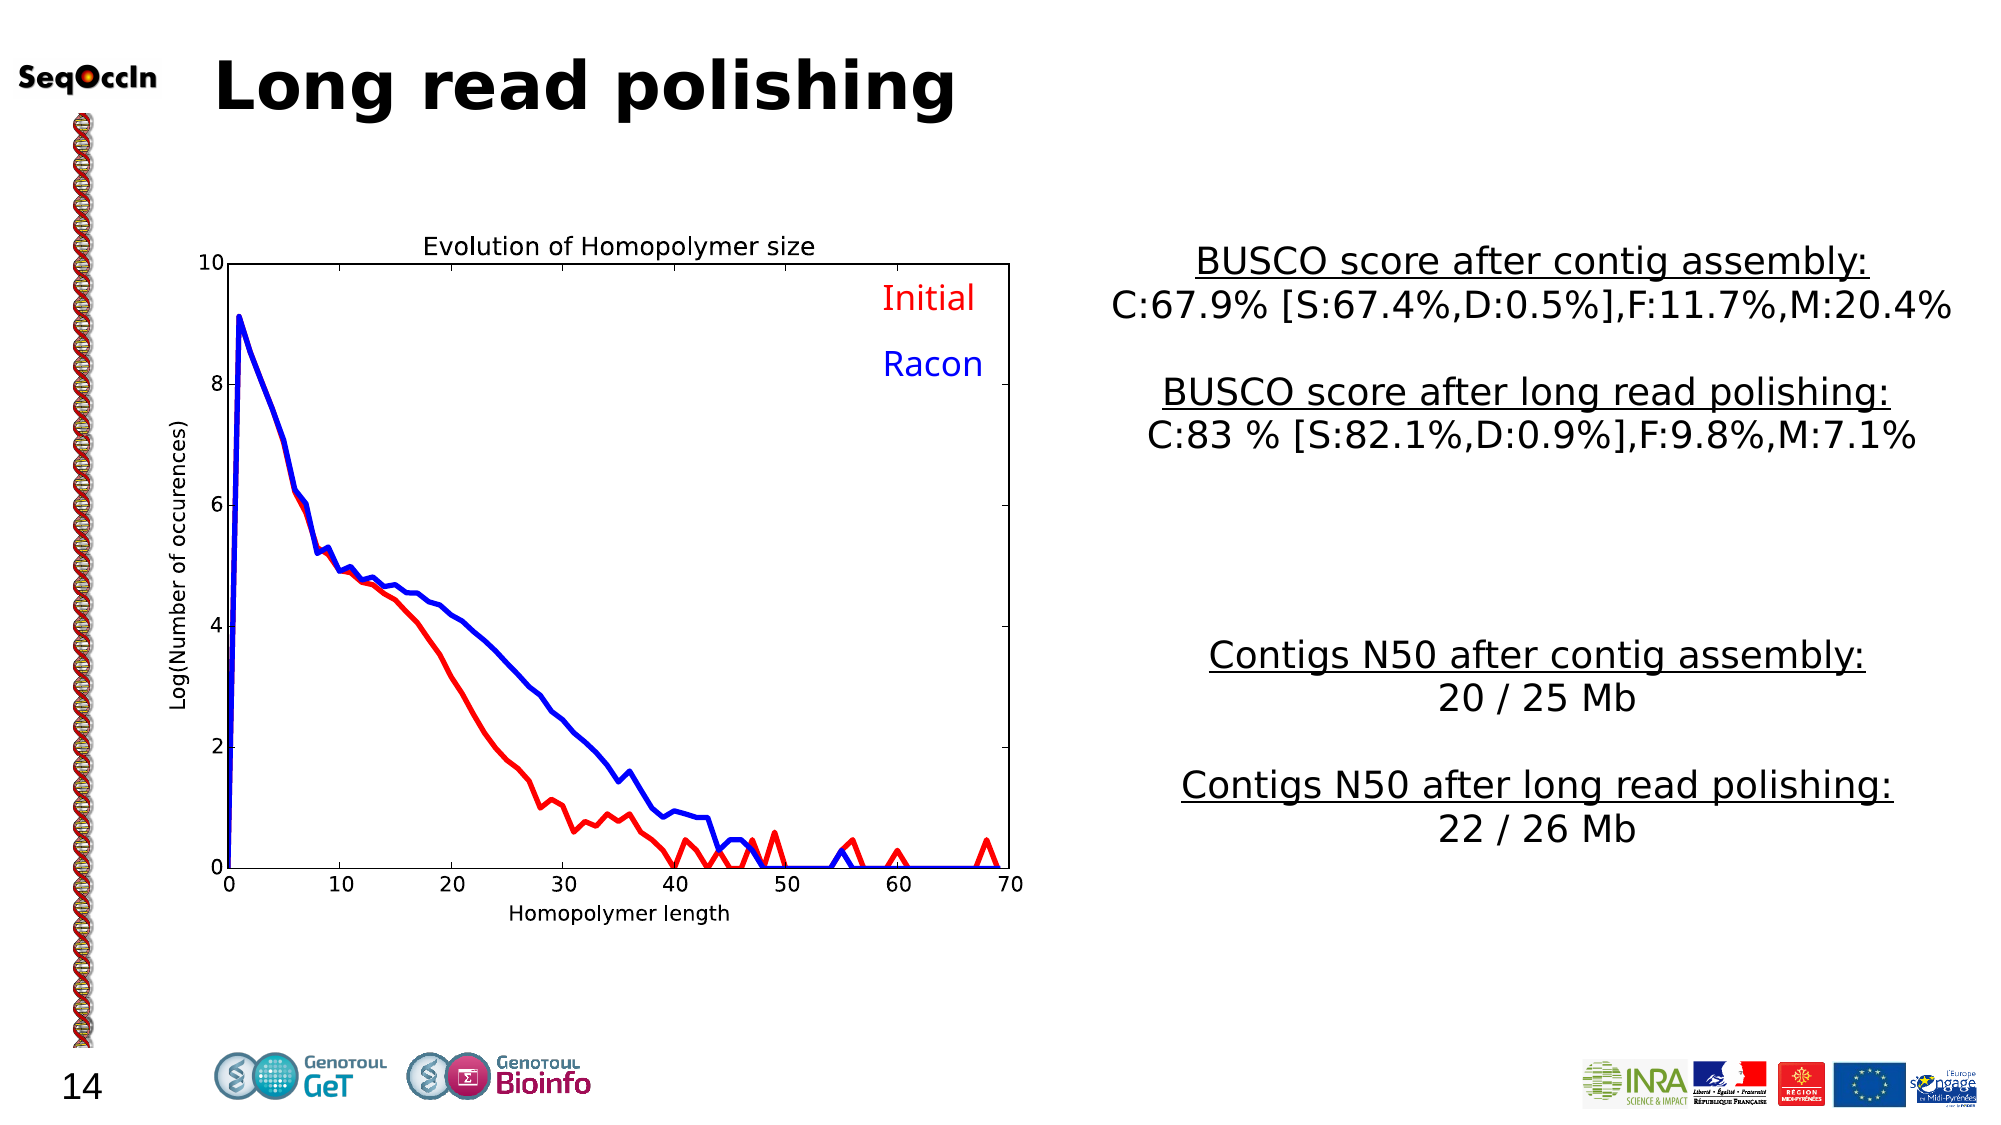

# Long read polishing
BUSCO score after contig assembly:
C:67.9% [S:67.4%,D:0.5%],F:11.7%,M:20.4%
BUSCO score after long read polishing:
C:83 % [S:82.1%,D:0.9%],F:9.8%,M:7.1%
Contigs N50 after contig assembly:
20 / 25 Mb
Contigs N50 after long read polishing:
22 / 26 Mb